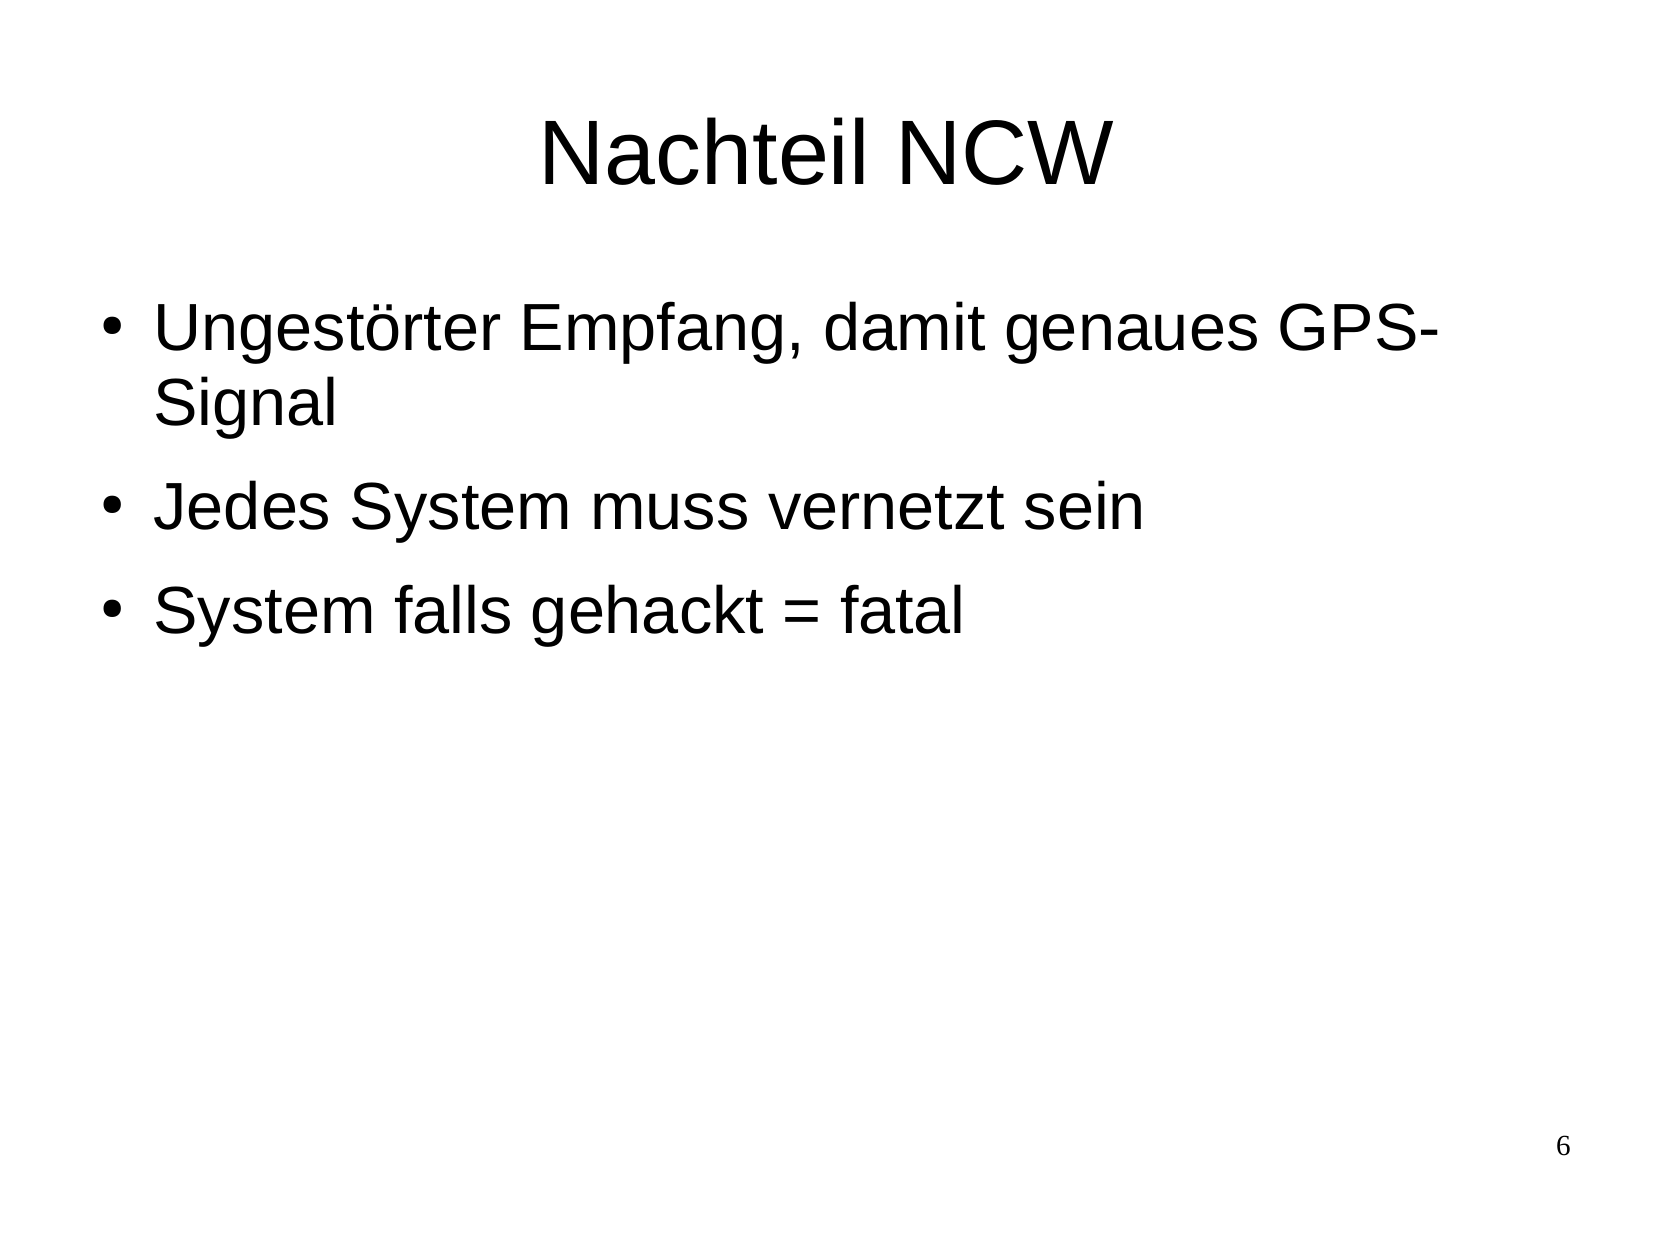

# Nachteil NCW
Ungestörter Empfang, damit genaues GPS-Signal
Jedes System muss vernetzt sein
System falls gehackt = fatal
6